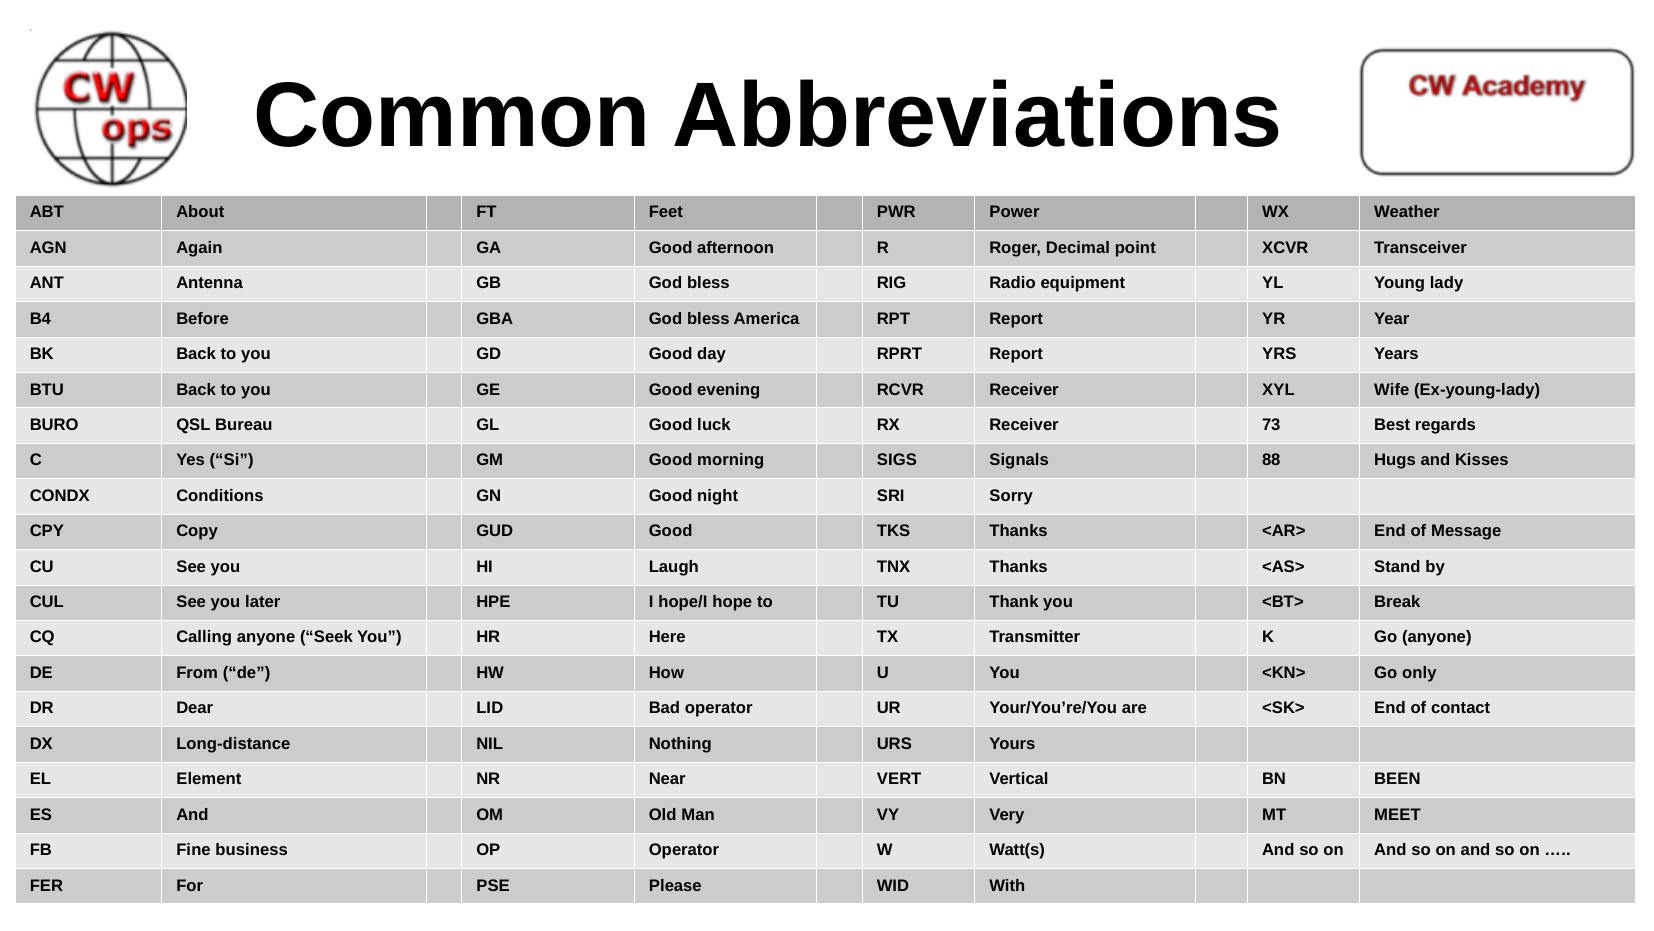

# Common Abbreviations
| ABT | About | | FT | Feet | | PWR | Power | | WX | Weather |
| --- | --- | --- | --- | --- | --- | --- | --- | --- | --- | --- |
| AGN | Again | | GA | Good afternoon | | R | Roger, Decimal point | | XCVR | Transceiver |
| ANT | Antenna | | GB | God bless | | RIG | Radio equipment | | YL | Young lady |
| B4 | Before | | GBA | God bless America | | RPT | Report | | YR | Year |
| BK | Back to you | | GD | Good day | | RPRT | Report | | YRS | Years |
| BTU | Back to you | | GE | Good evening | | RCVR | Receiver | | XYL | Wife (Ex-young-lady) |
| BURO | QSL Bureau | | GL | Good luck | | RX | Receiver | | 73 | Best regards |
| C | Yes (“Si”) | | GM | Good morning | | SIGS | Signals | | 88 | Hugs and Kisses |
| CONDX | Conditions | | GN | Good night | | SRI | Sorry | | | |
| CPY | Copy | | GUD | Good | | TKS | Thanks | | <AR> | End of Message |
| CU | See you | | HI | Laugh | | TNX | Thanks | | <AS> | Stand by |
| CUL | See you later | | HPE | I hope/I hope to | | TU | Thank you | | <BT> | Break |
| CQ | Calling anyone (“Seek You”) | | HR | Here | | TX | Transmitter | | K | Go (anyone) |
| DE | From (“de”) | | HW | How | | U | You | | <KN> | Go only |
| DR | Dear | | LID | Bad operator | | UR | Your/You’re/You are | | <SK> | End of contact |
| DX | Long-distance | | NIL | Nothing | | URS | Yours | | | |
| EL | Element | | NR | Near | | VERT | Vertical | | BN | BEEN |
| ES | And | | OM | Old Man | | VY | Very | | MT | MEET |
| FB | Fine business | | OP | Operator | | W | Watt(s) | | And so on | And so on and so on ….. |
| FER | For | | PSE | Please | | WID | With | | | |